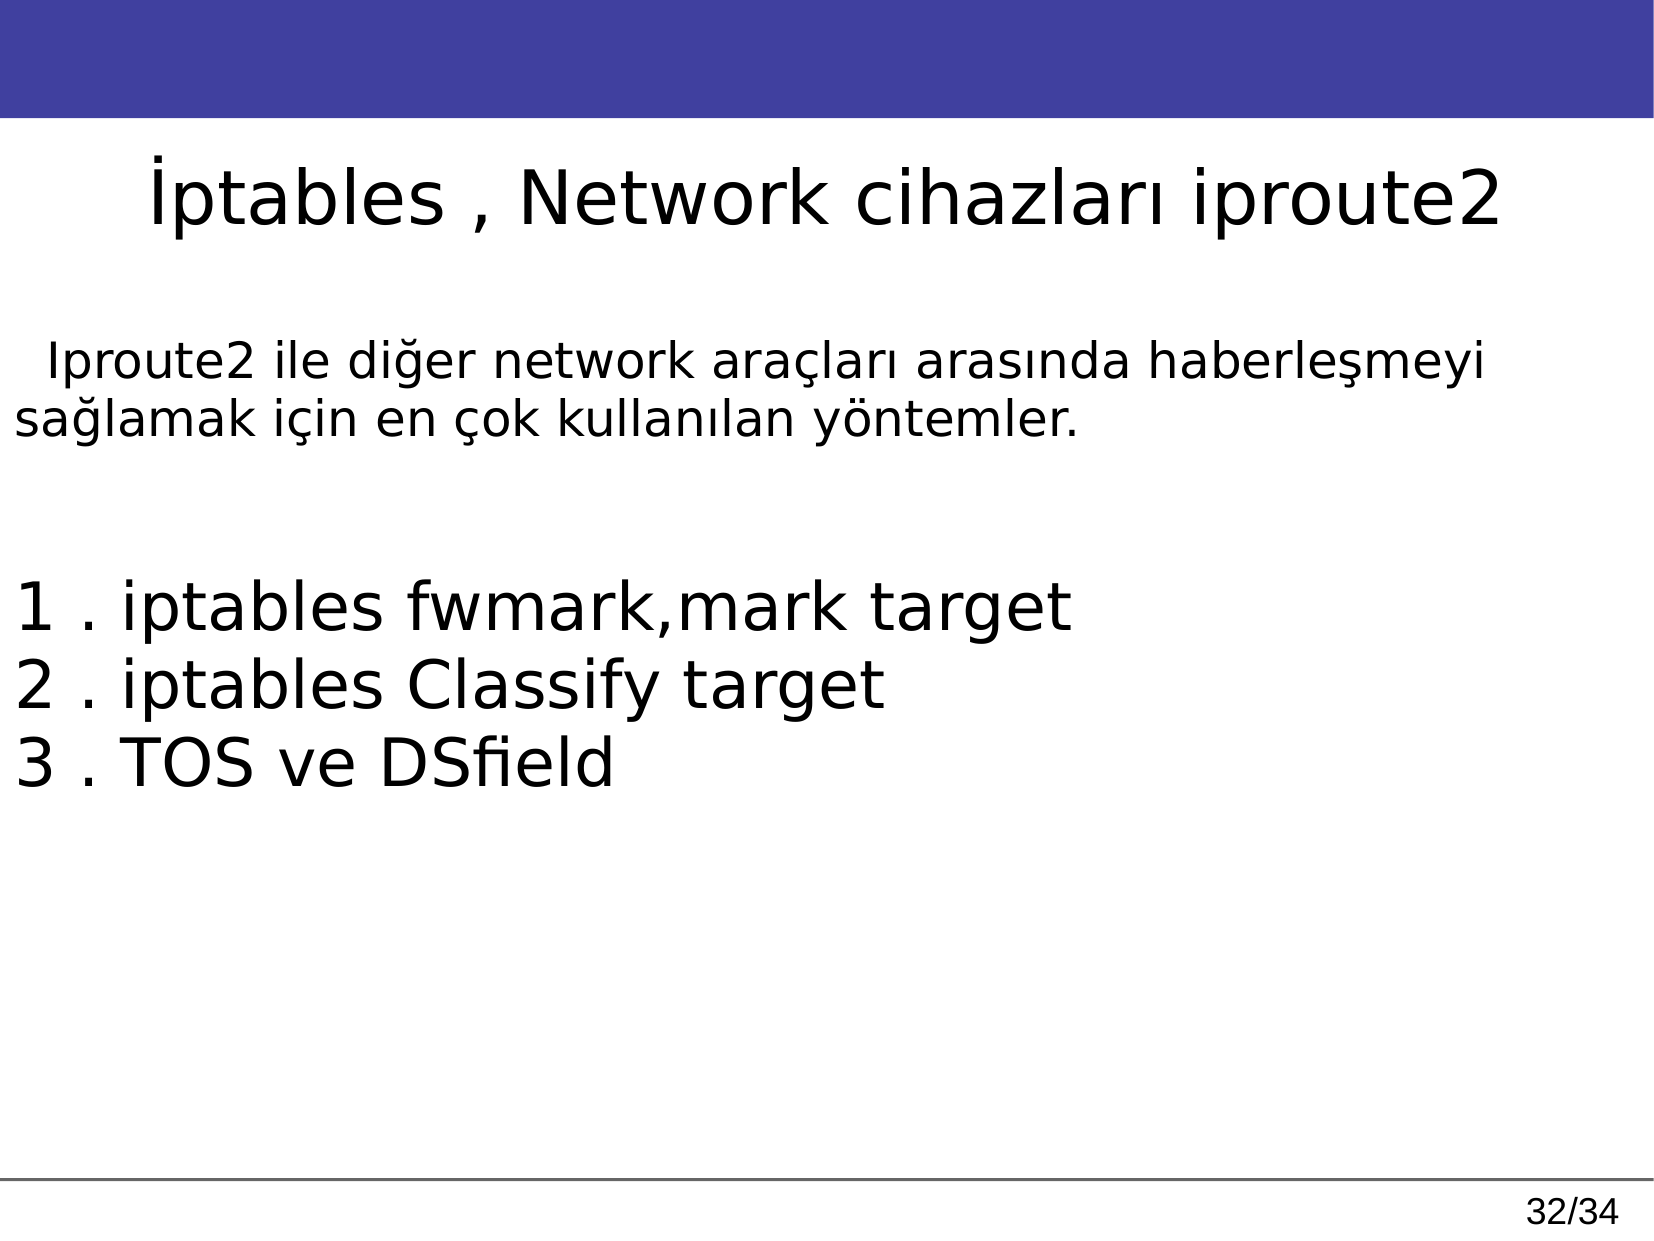

İptables , Network cihazları iproute2
 Iproute2 ile diğer network araçları arasında haberleşmeyi sağlamak için en çok kullanılan yöntemler.
1 . iptables fwmark,mark target
2 . iptables Classify target
3 . TOS ve DSfield